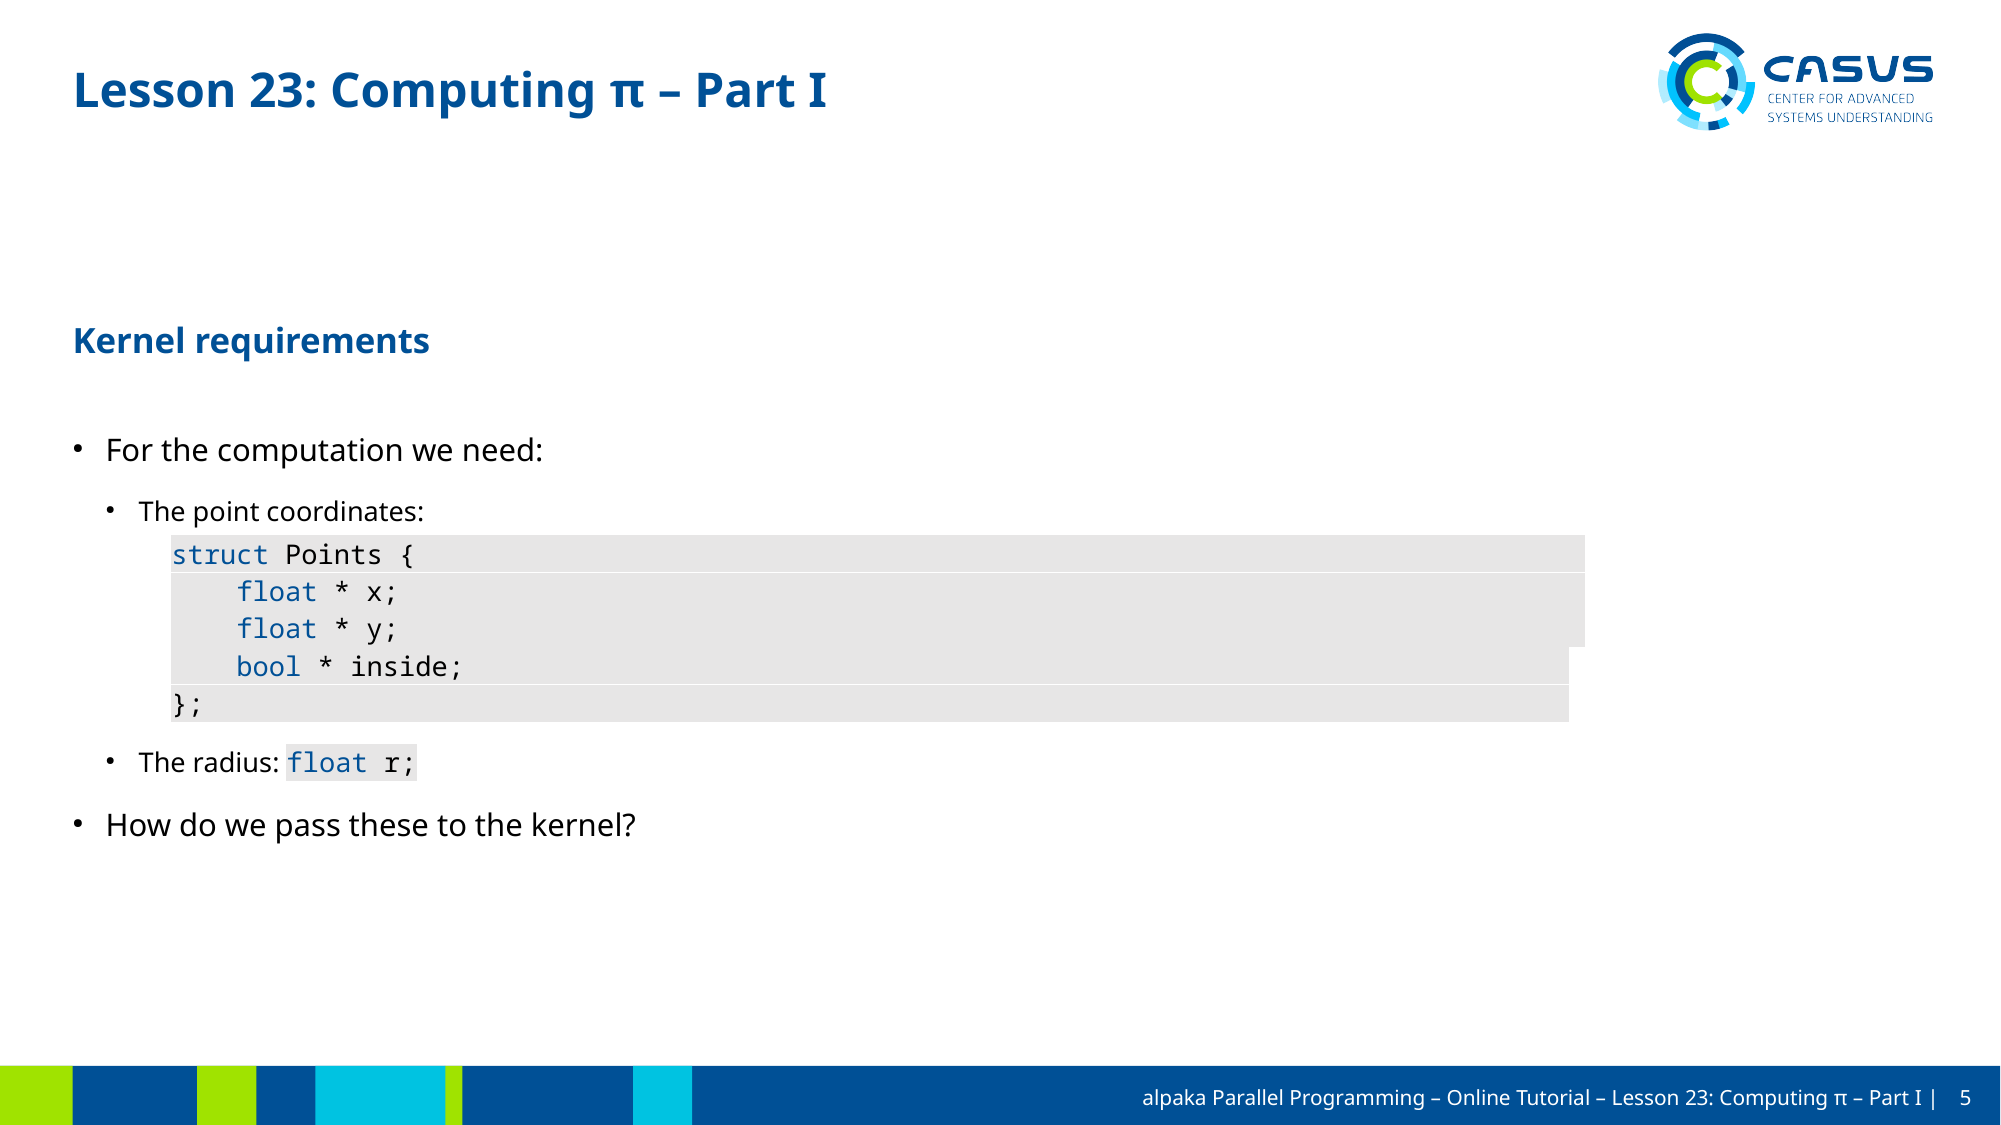

# Lesson 23: Computing π – Part I
Kernel requirements
For the computation we need:
The point coordinates:
struct Points {
 float * x;
 float * y;
 bool * inside;
};
The radius: float r;
How do we pass these to the kernel?
alpaka Parallel Programming – Online Tutorial – Lesson 23: Computing π – Part I
5